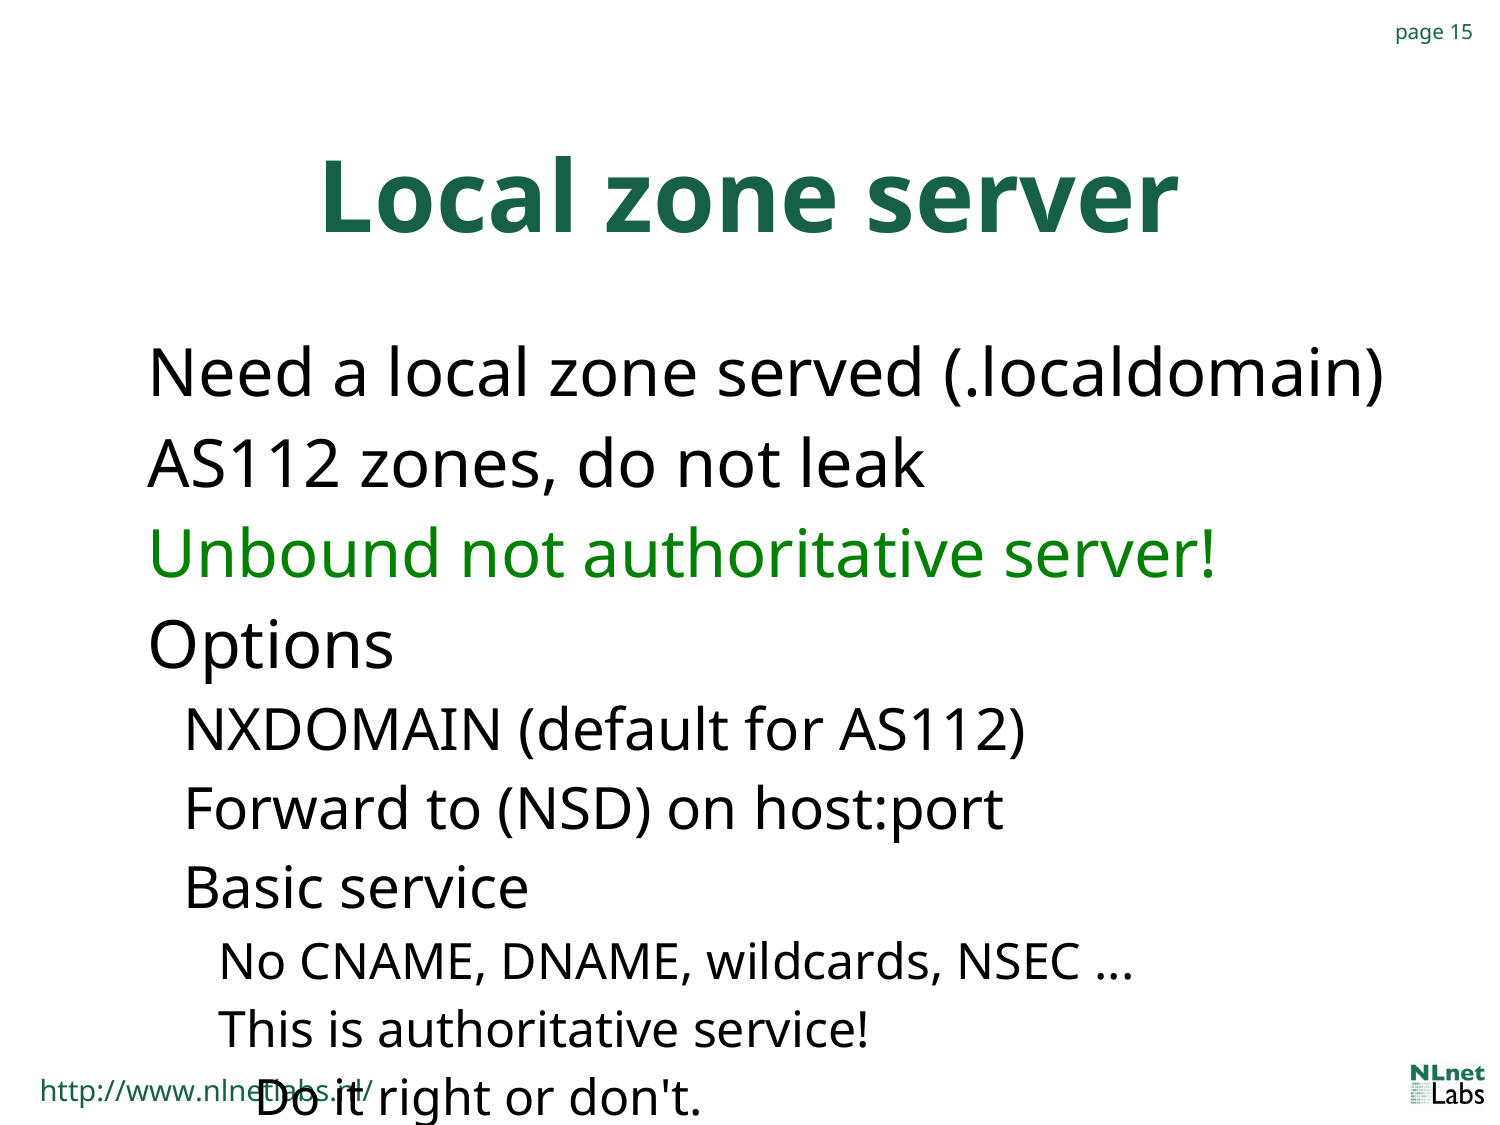

# Local zone server
Need a local zone served (.localdomain)
AS112 zones, do not leak
Unbound not authoritative server!
Options
NXDOMAIN (default for AS112)
Forward to (NSD) on host:port
Basic service
No CNAME, DNAME, wildcards, NSEC ...
This is authoritative service!
Do it right or don't.